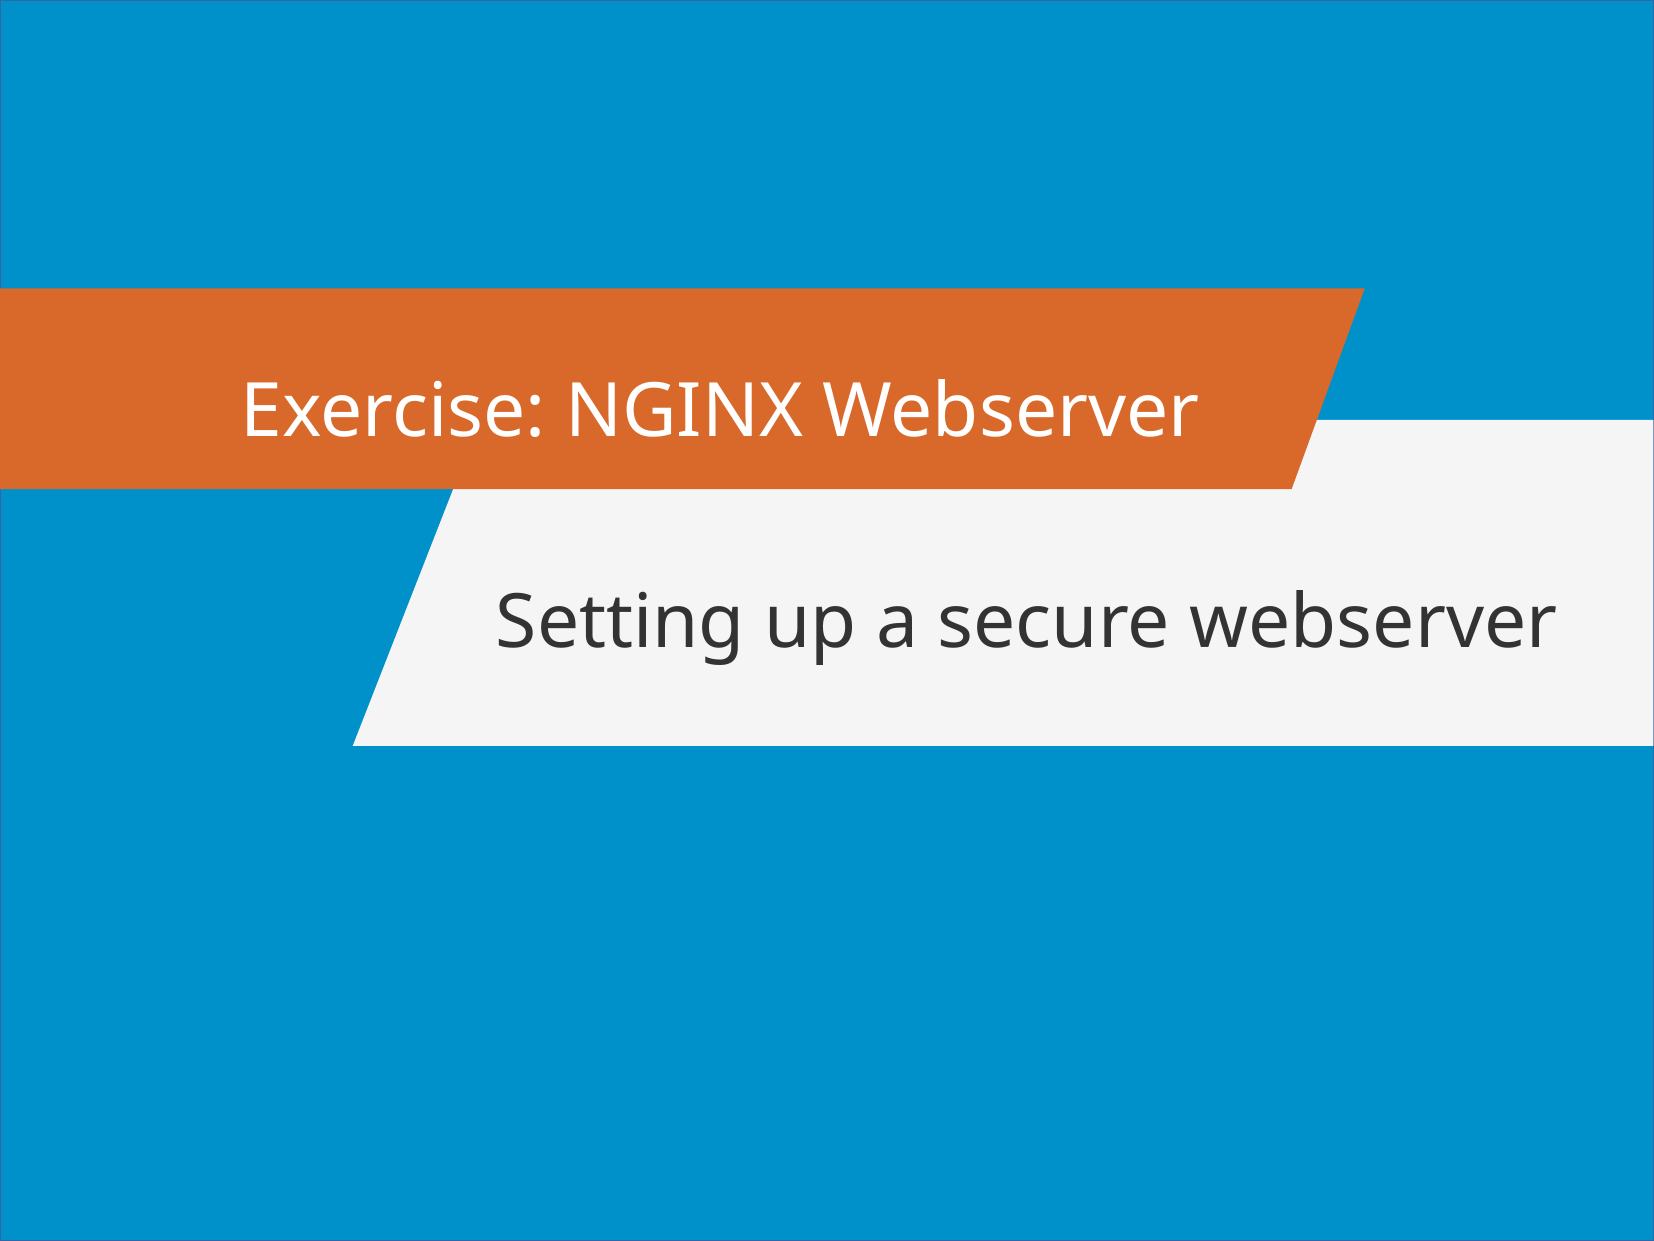

Exercise: NGINX Webserver
Setting up a secure webserver
16